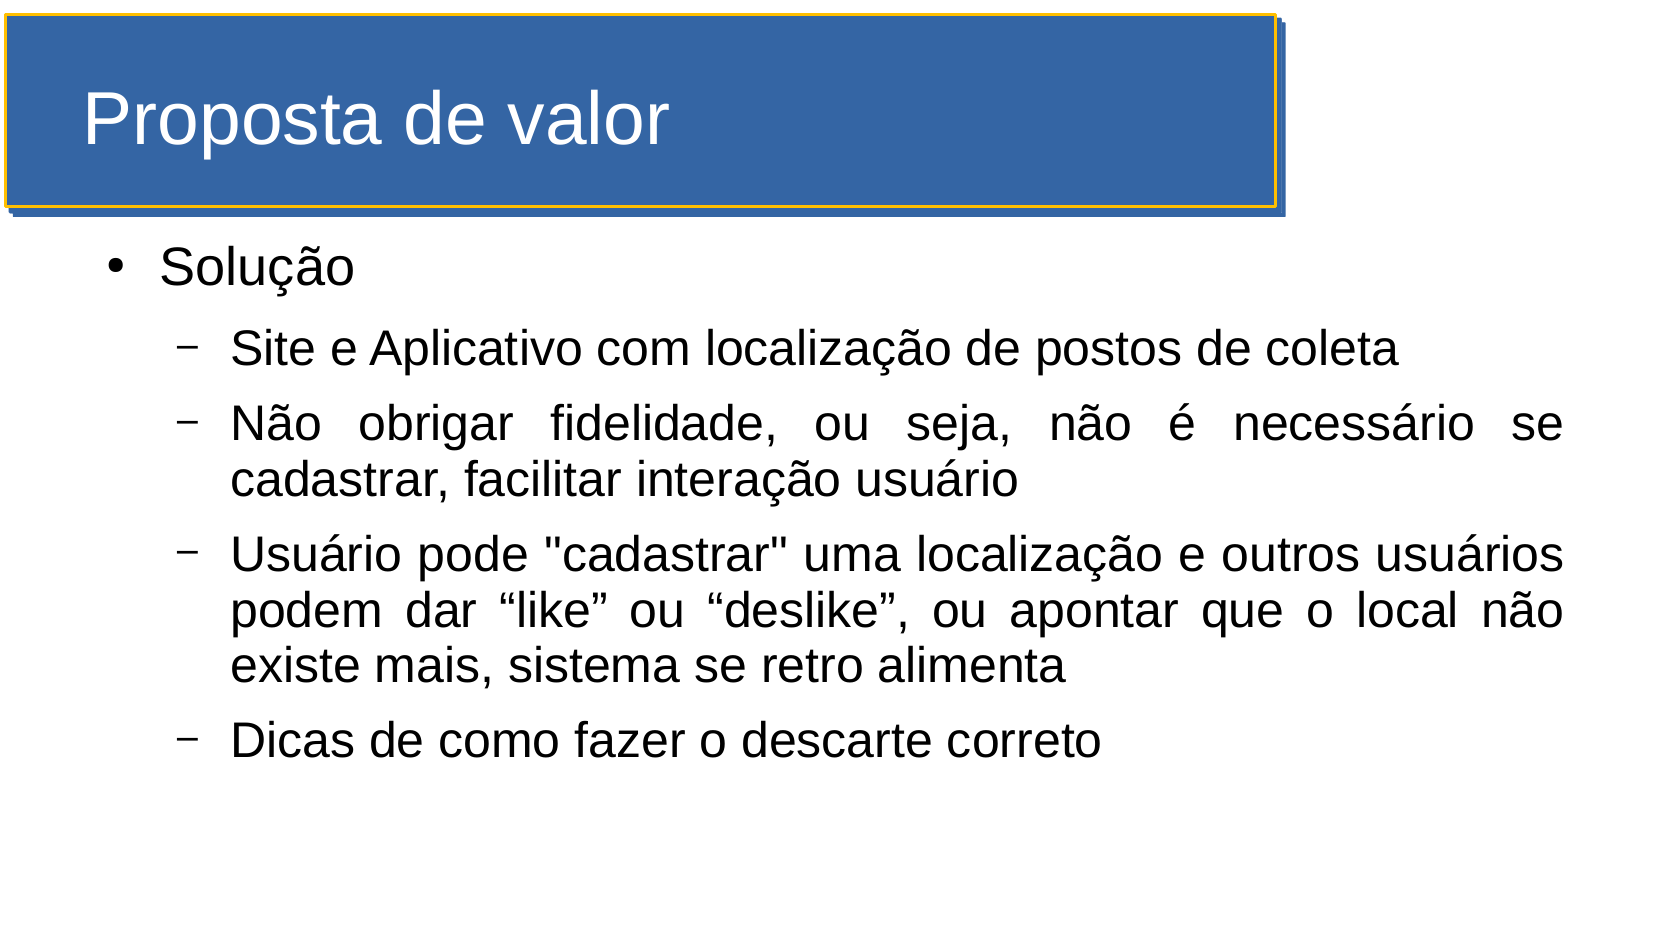

# Proposta de valor
Solução
Site e Aplicativo com localização de postos de coleta
Não obrigar fidelidade, ou seja, não é necessário se cadastrar, facilitar interação usuário
Usuário pode "cadastrar" uma localização e outros usuários podem dar “like” ou “deslike”, ou apontar que o local não existe mais, sistema se retro alimenta
Dicas de como fazer o descarte correto